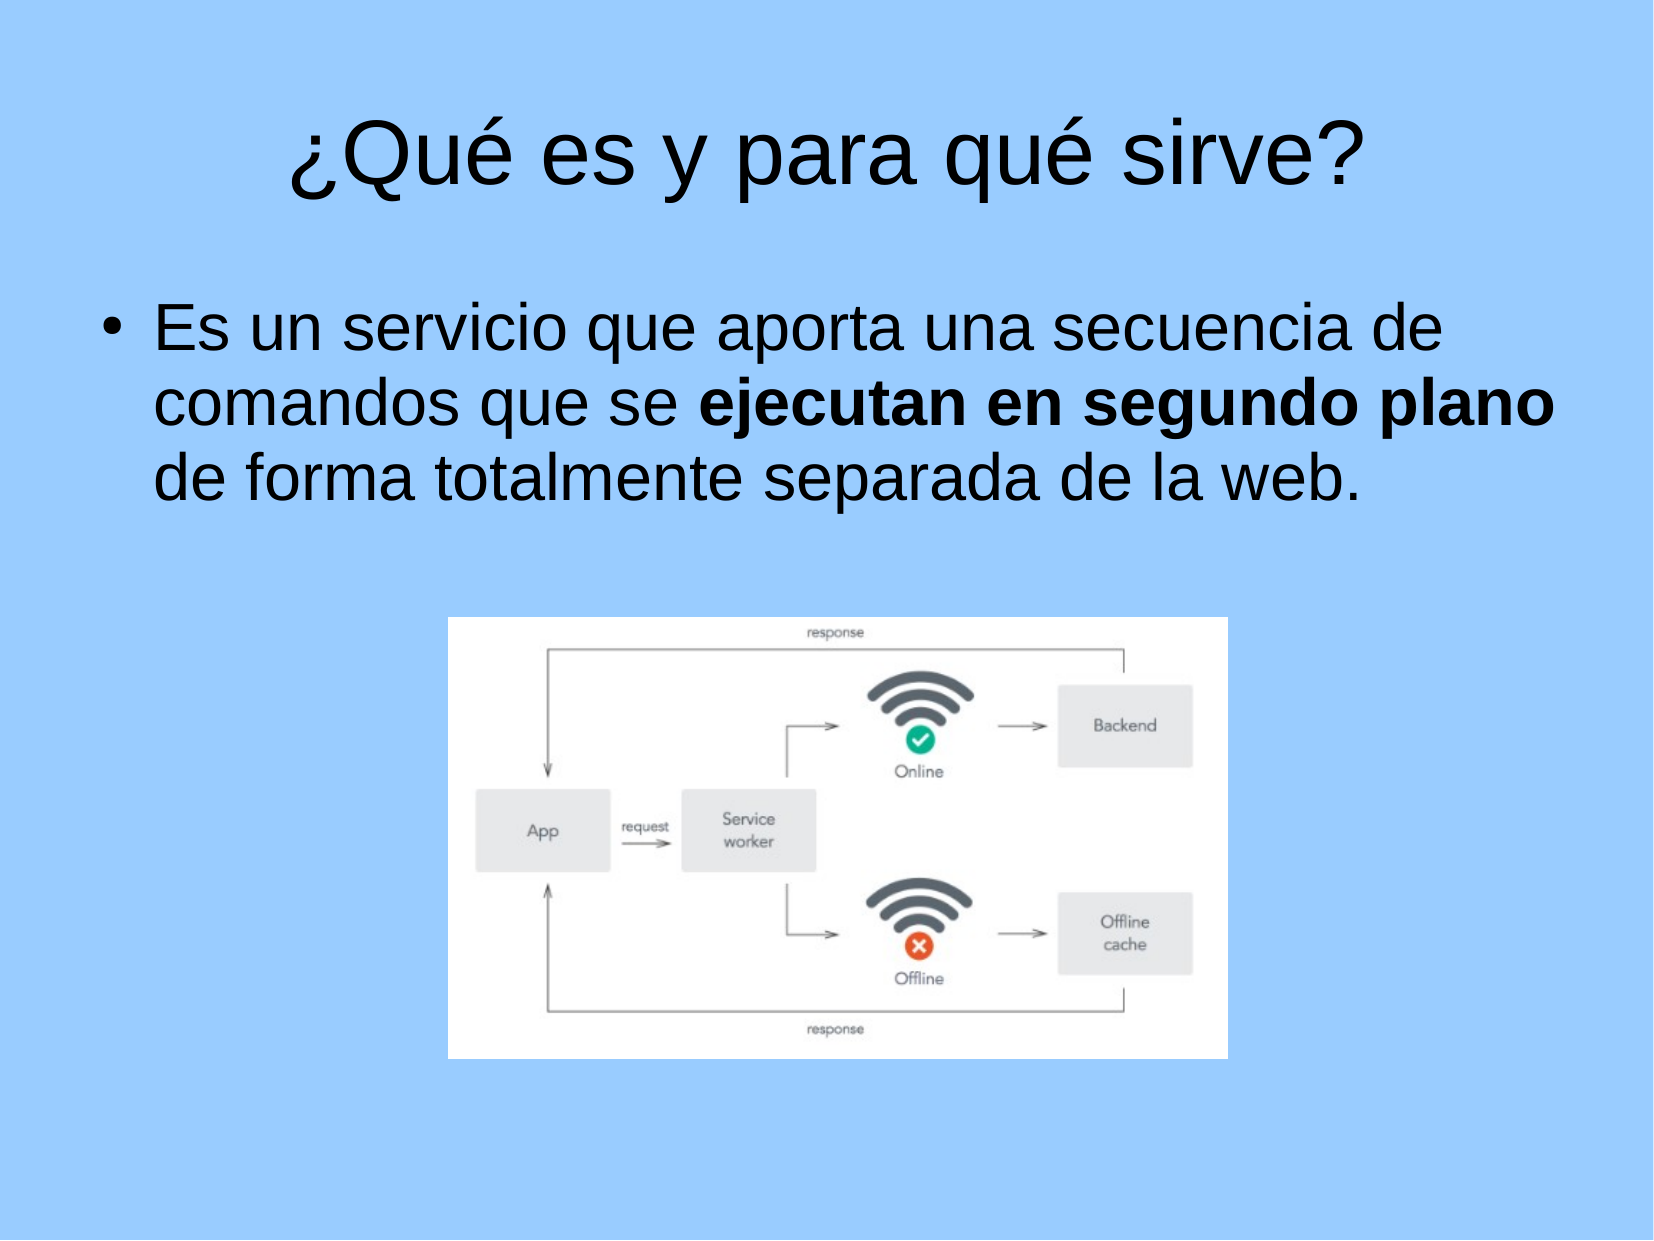

# ¿Qué es y para qué sirve?
Es un servicio que aporta una secuencia de comandos que se ejecutan en segundo plano de forma totalmente separada de la web.